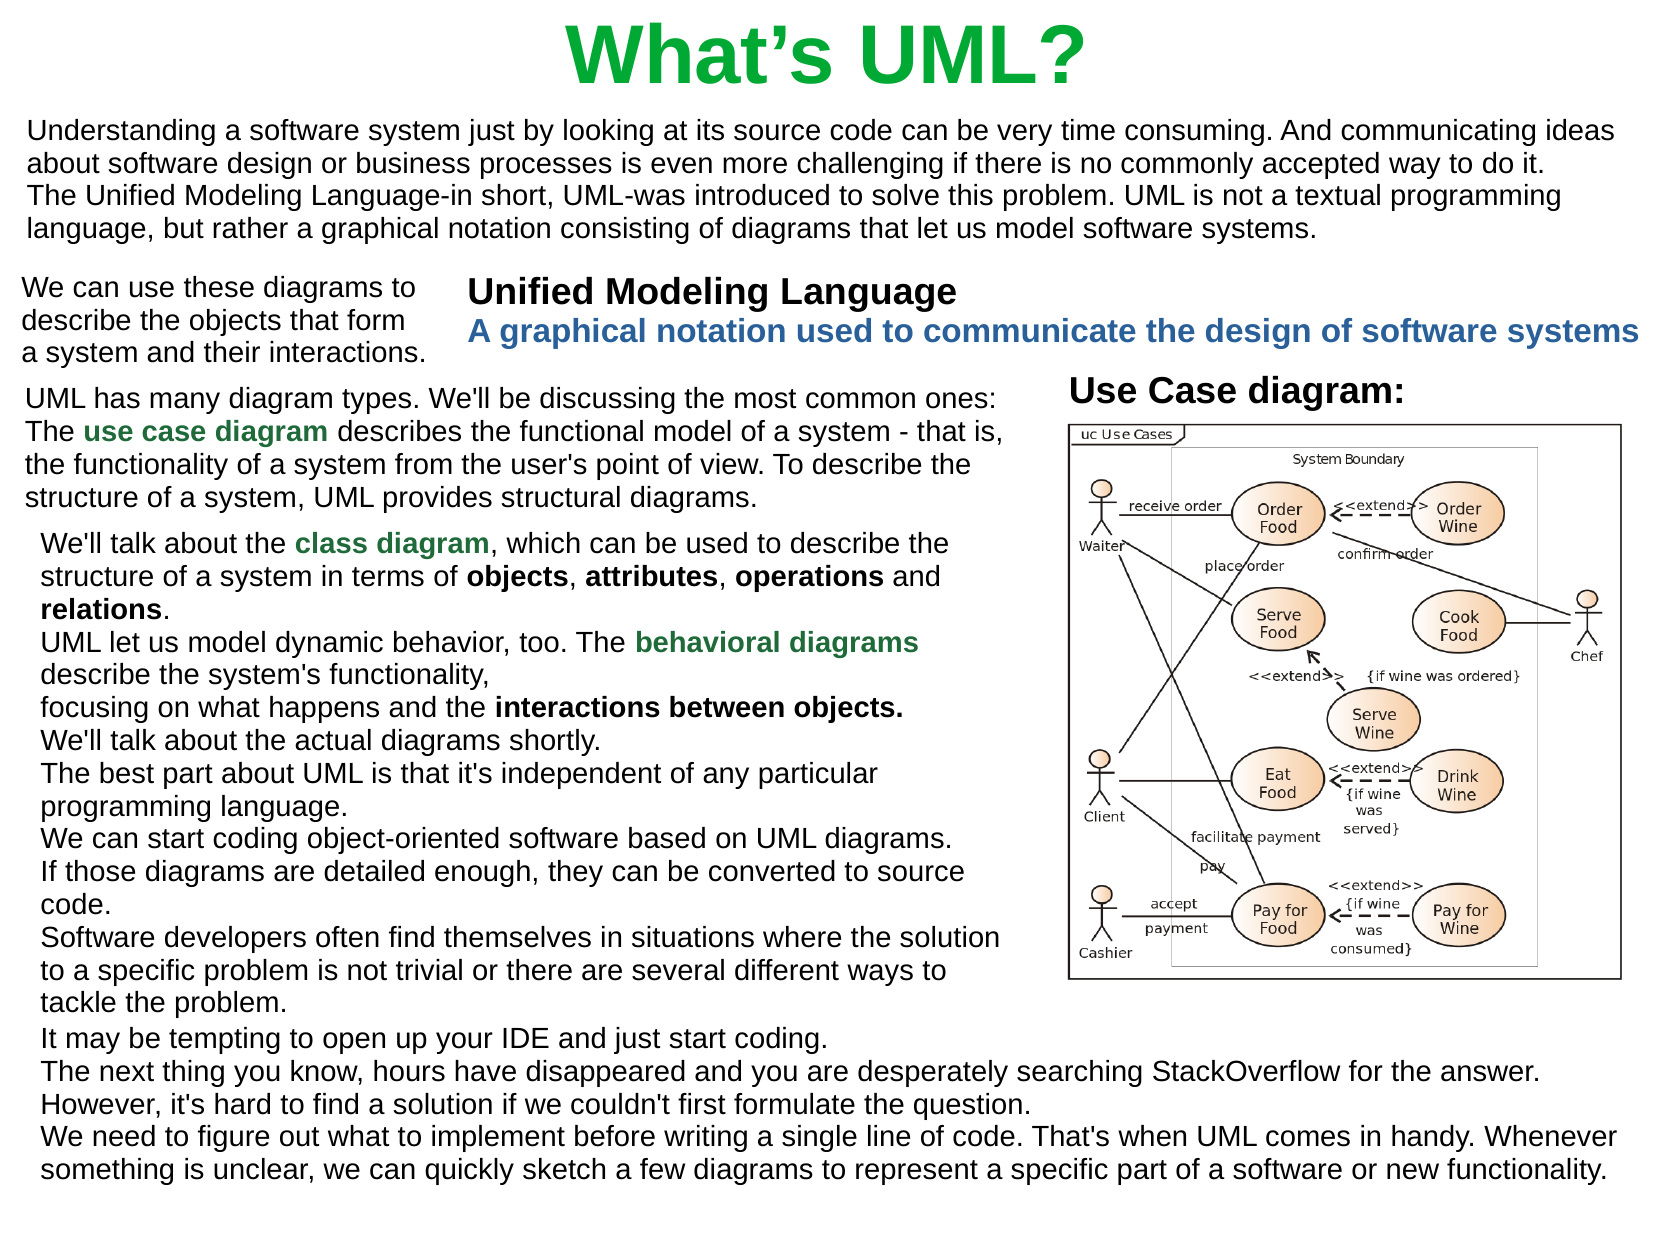

# What’s UML?
Understanding a software system just by looking at its source code can be very time consuming. And communicating ideas about software design or business processes is even more challenging if there is no commonly accepted way to do it.
The Unified Modeling Language-in short, UML-was introduced to solve this problem. UML is not a textual programming language, but rather a graphical notation consisting of diagrams that let us model software systems.
We can use these diagrams to describe the objects that form
a system and their interactions.
Unified Modeling Language
A graphical notation used to communicate the design of software systems
Use Case diagram:
UML has many diagram types. We'll be discussing the most common ones:
The use case diagram describes the functional model of a system - that is, the functionality of a system from the user's point of view. To describe the structure of a system, UML provides structural diagrams.
We'll talk about the class diagram, which can be used to describe the structure of a system in terms of objects, attributes, operations and relations.
UML let us model dynamic behavior, too. The behavioral diagrams describe the system's functionality,
focusing on what happens and the interactions between objects.
We'll talk about the actual diagrams shortly.
The best part about UML is that it's independent of any particular programming language.
We can start coding object-oriented software based on UML diagrams.
If those diagrams are detailed enough, they can be converted to source code.
Software developers often find themselves in situations where the solution to a specific problem is not trivial or there are several different ways to tackle the problem.
It may be tempting to open up your IDE and just start coding.
The next thing you know, hours have disappeared and you are desperately searching StackOverflow for the answer.
However, it's hard to find a solution if we couldn't first formulate the question.
We need to figure out what to implement before writing a single line of code. That's when UML comes in handy. Whenever something is unclear, we can quickly sketch a few diagrams to represent a specific part of a software or new functionality.